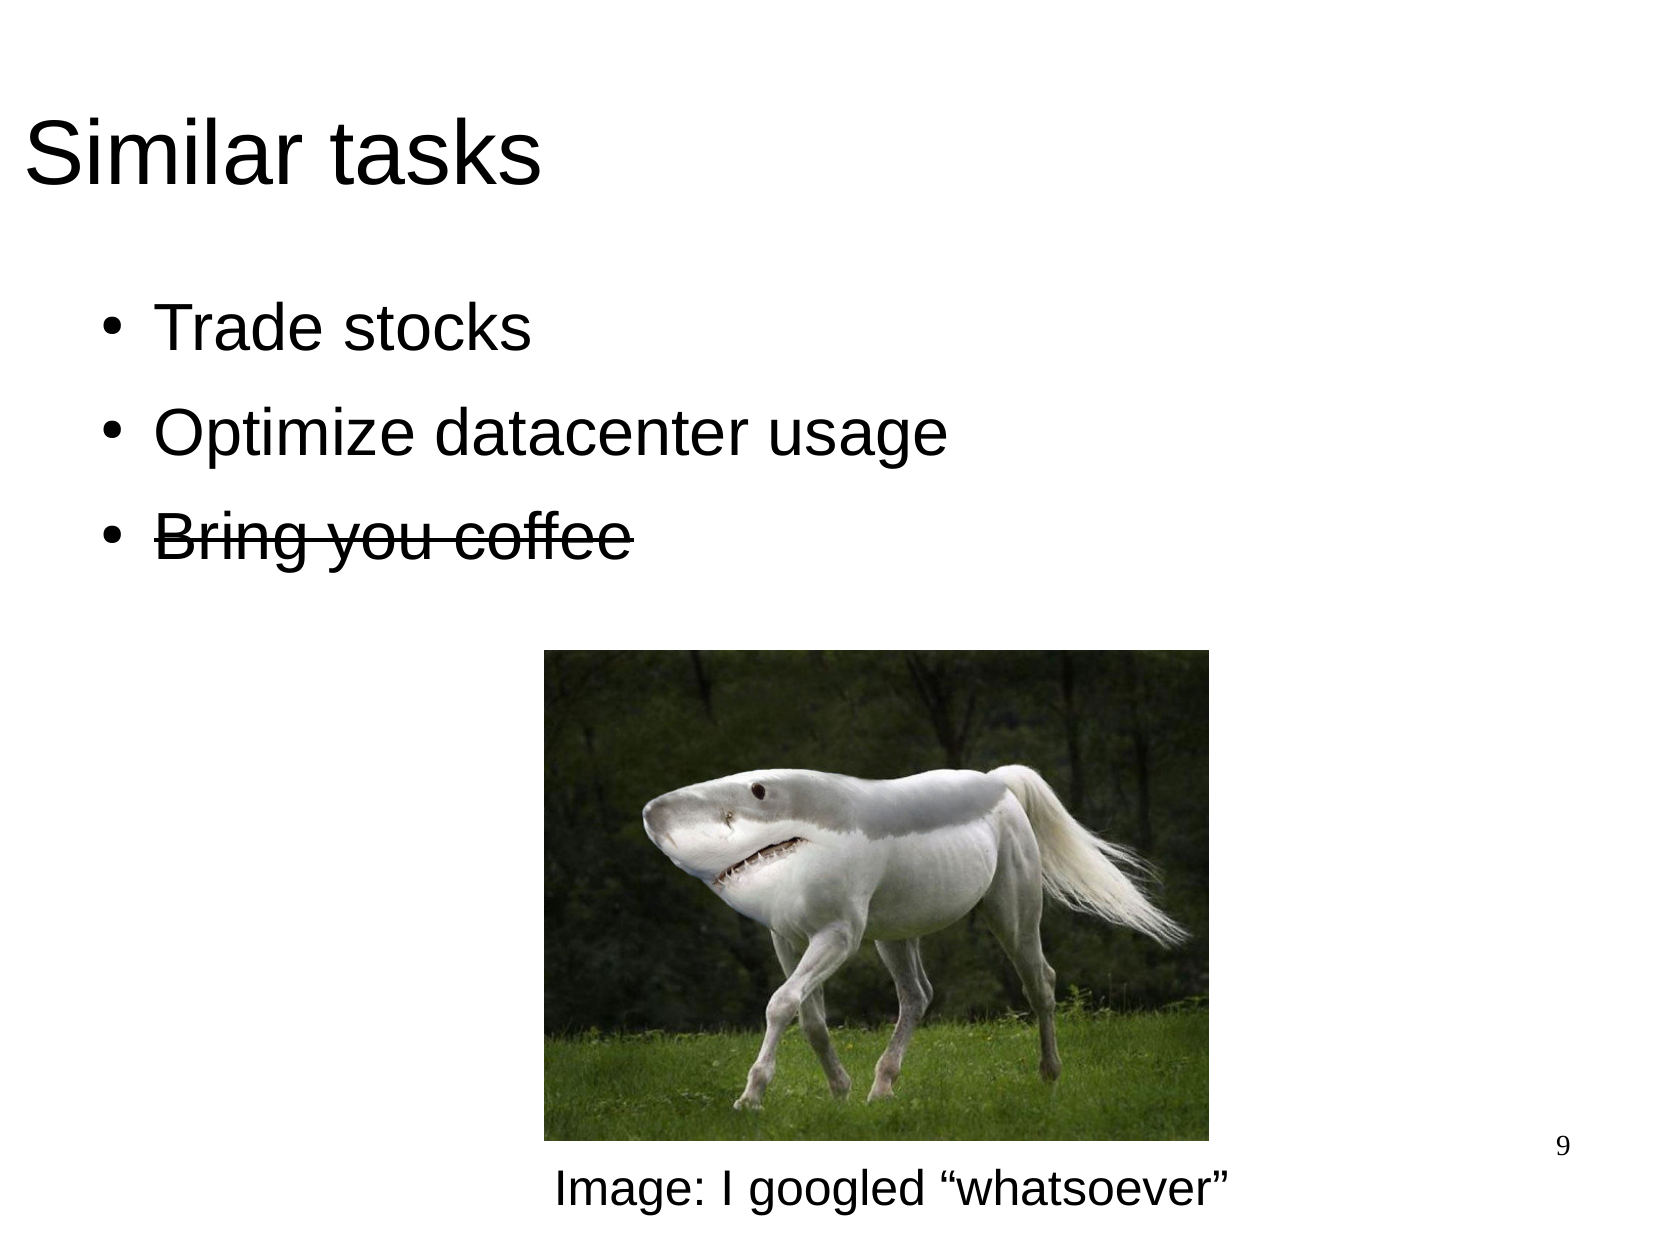

# Similar tasks
Trade stocks
Optimize datacenter usage
Bring you coffee
9
Image: I googled “whatsoever”